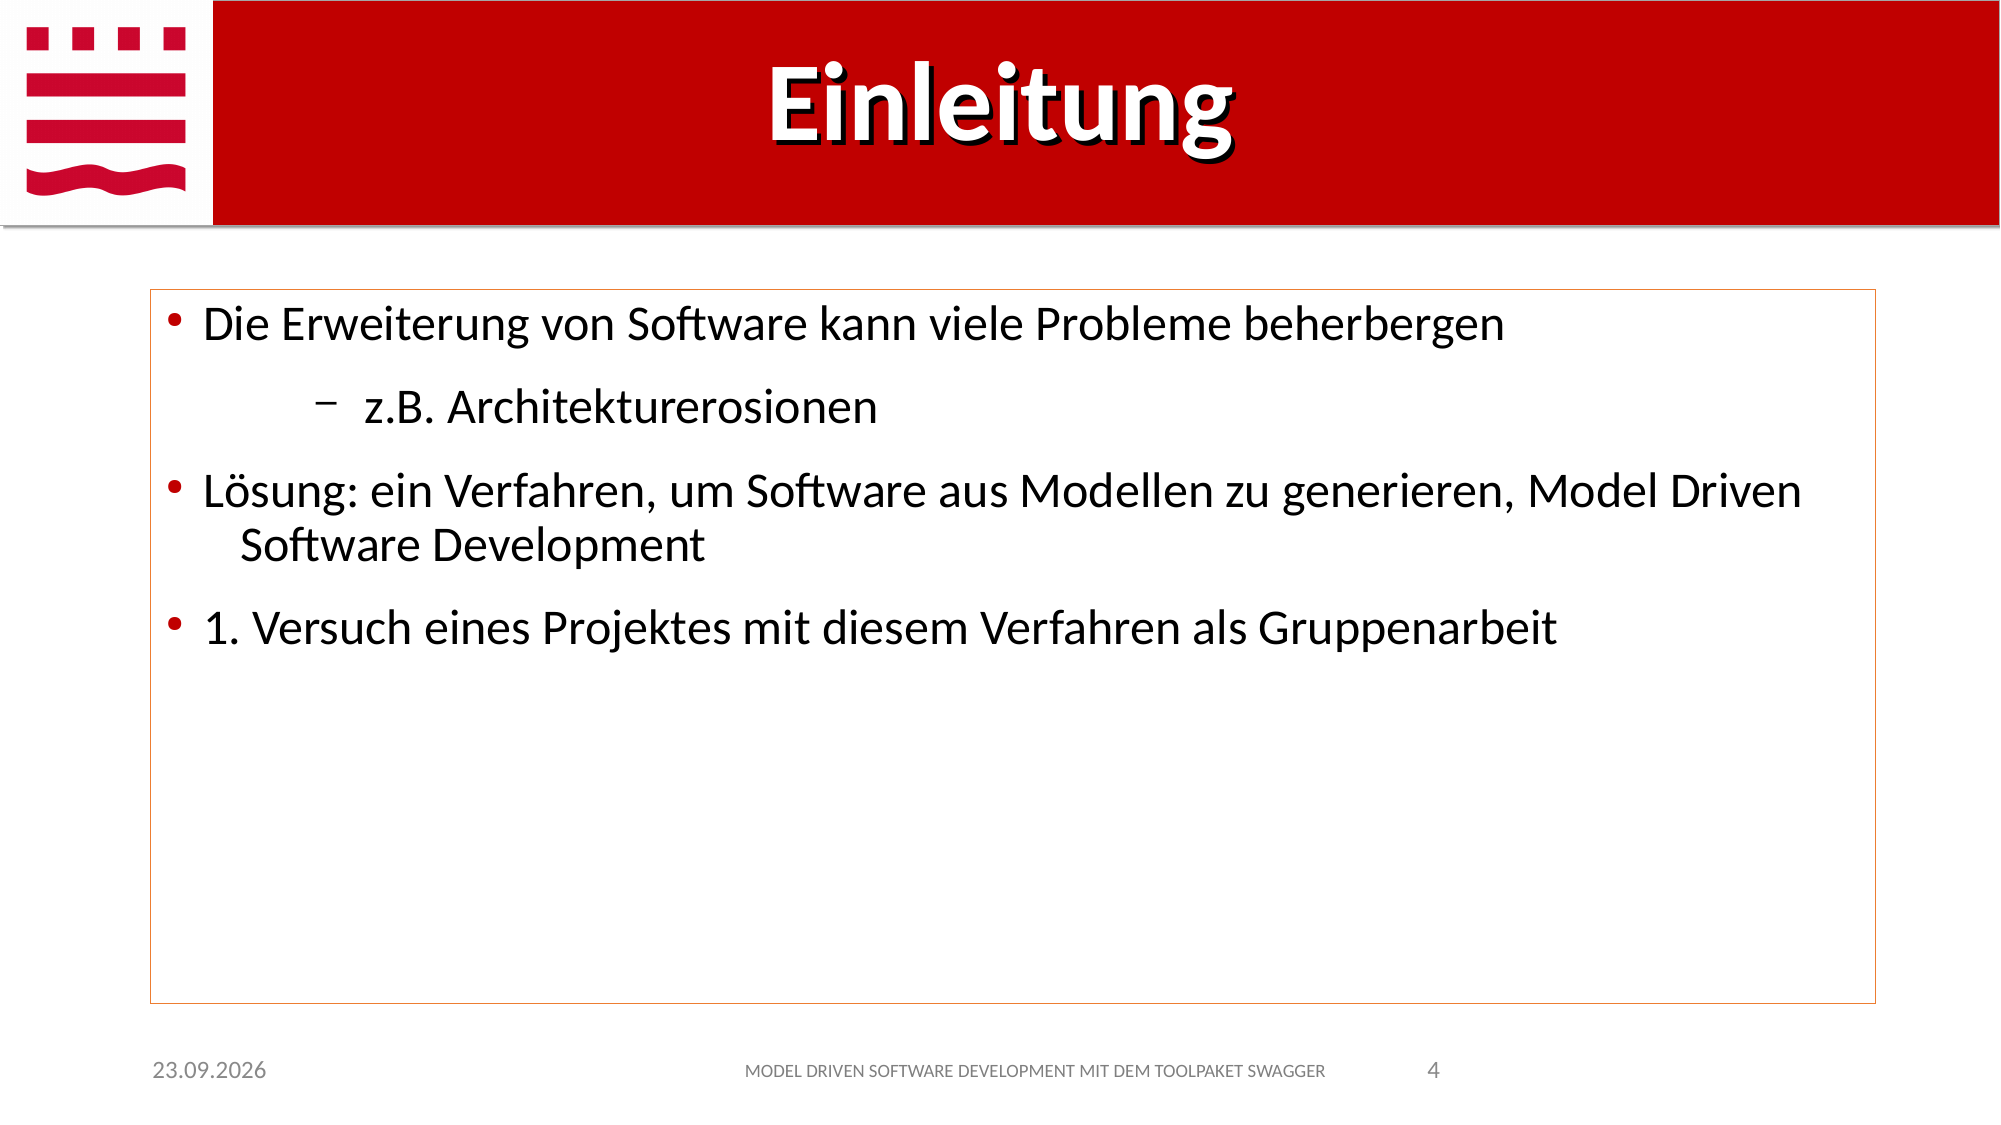

Einleitung
# Die Erweiterung von Software kann viele Probleme beherbergen
 z.B. Architekturerosionen
Lösung: ein Verfahren, um Software aus Modellen zu generieren, Model Driven Software Development
1. Versuch eines Projektes mit diesem Verfahren als Gruppenarbeit
MODEL DRIVEN SOFTWARE DEVELOPMENT MIT DEM TOOLPAKET SWAGGER
4